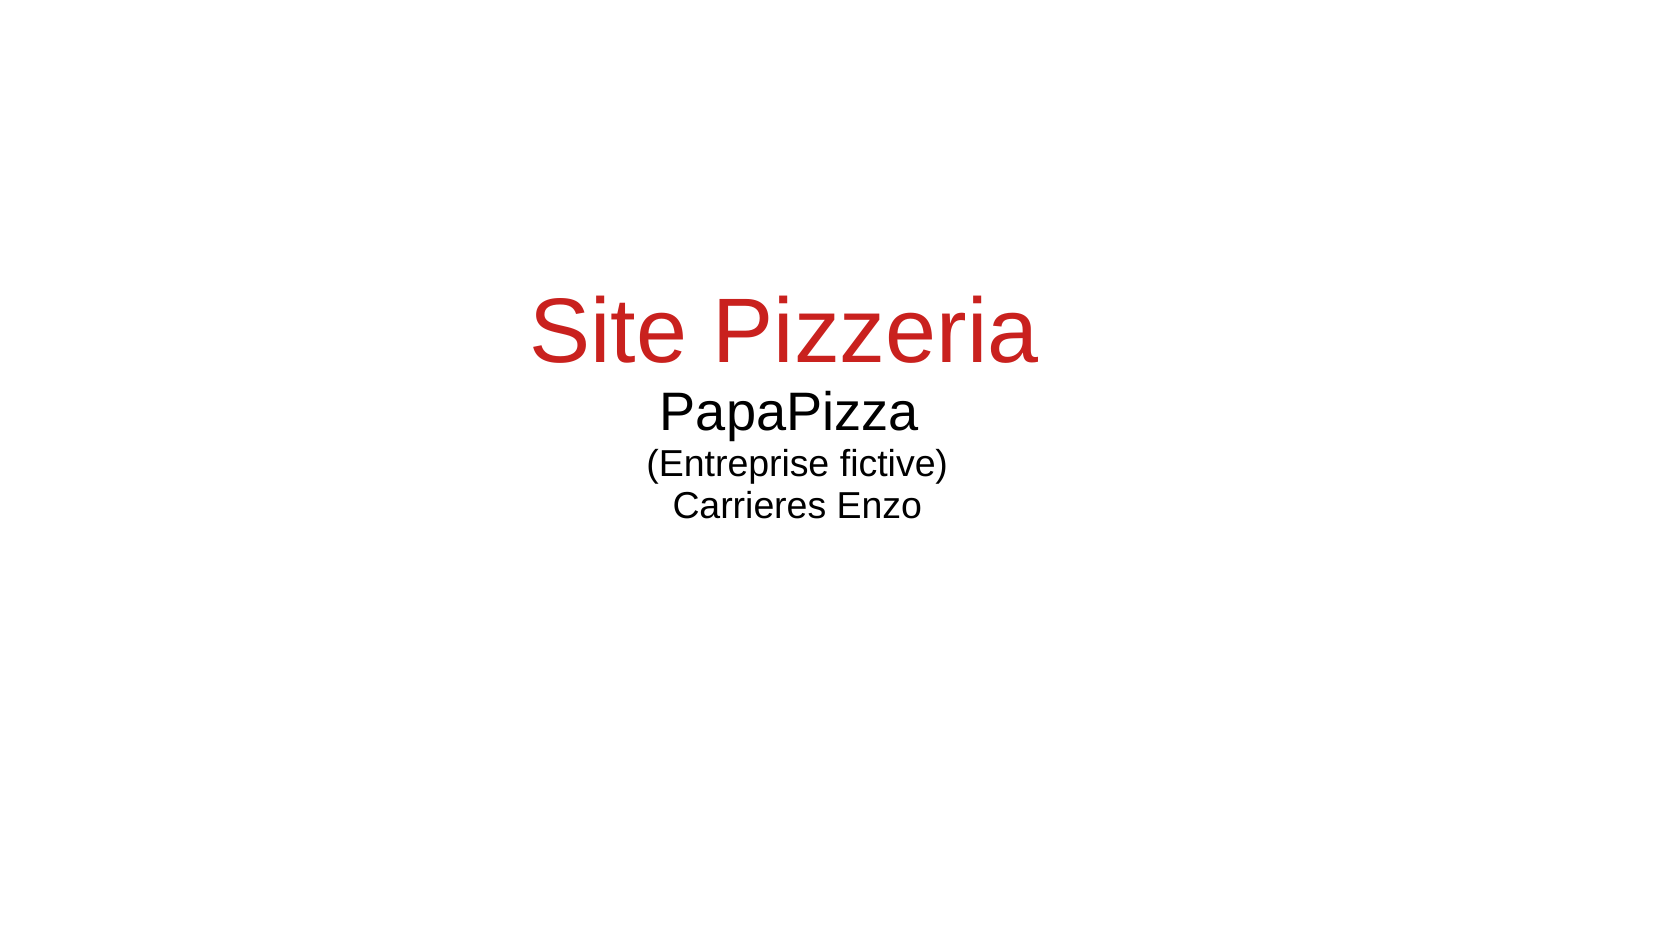

# Site Pizzeria PapaPizza (Entreprise fictive)
Carrieres Enzo